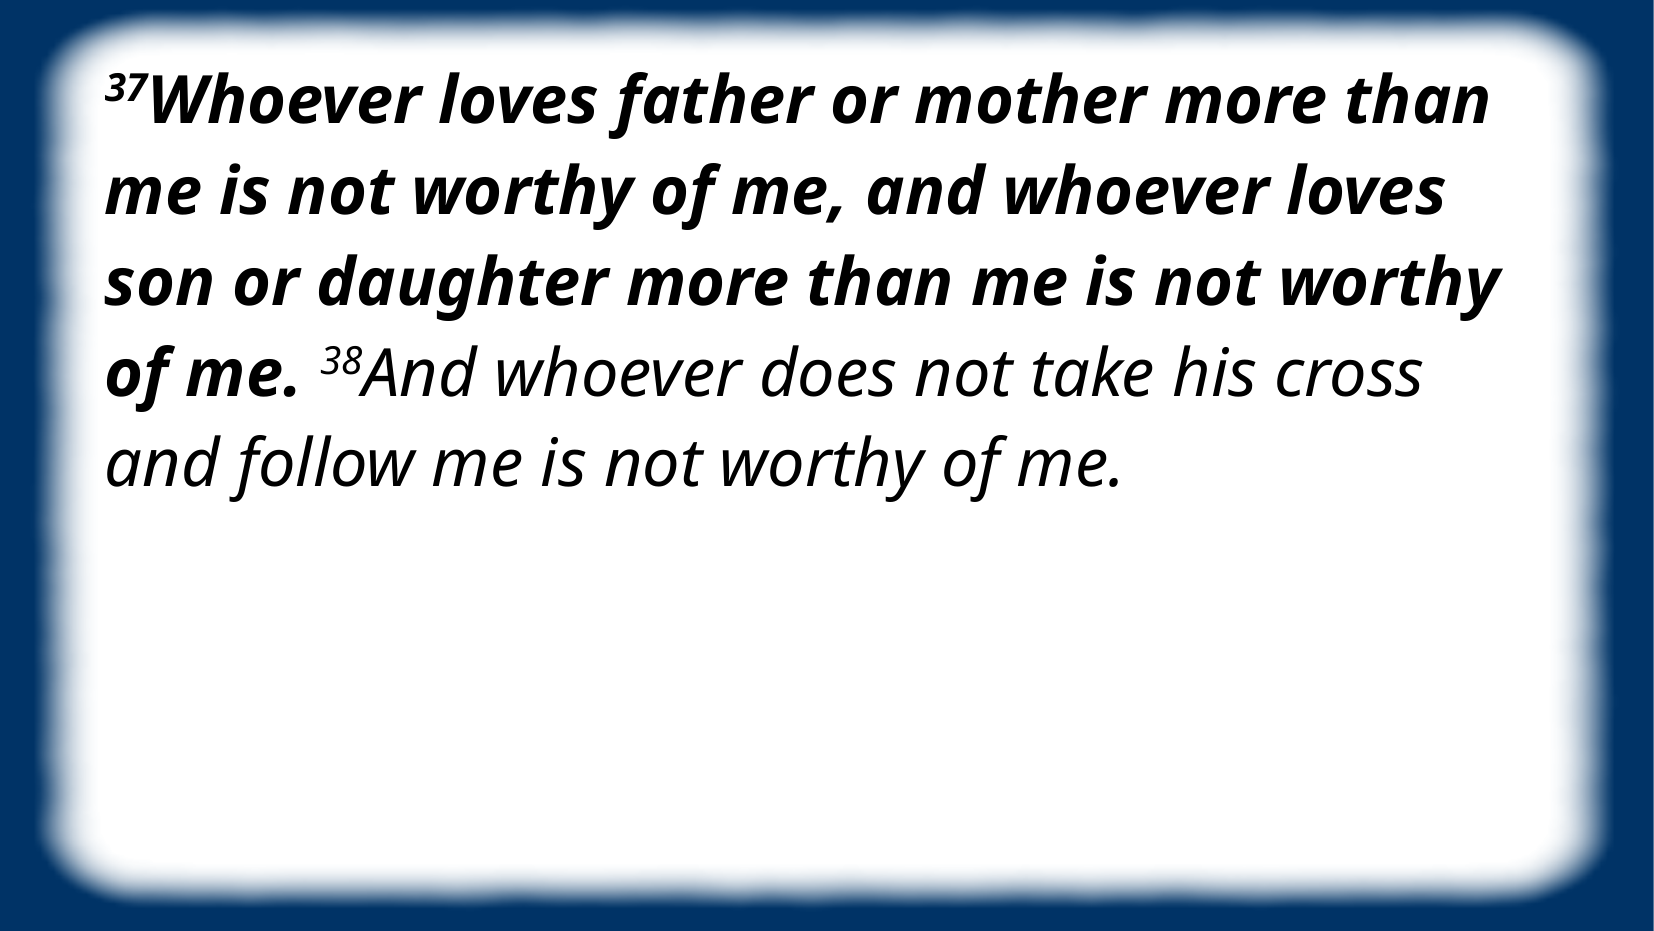

37Whoever loves father or mother more than me is not worthy of me, and whoever loves son or daughter more than me is not worthy of me. 38And whoever does not take his cross and follow me is not worthy of me.